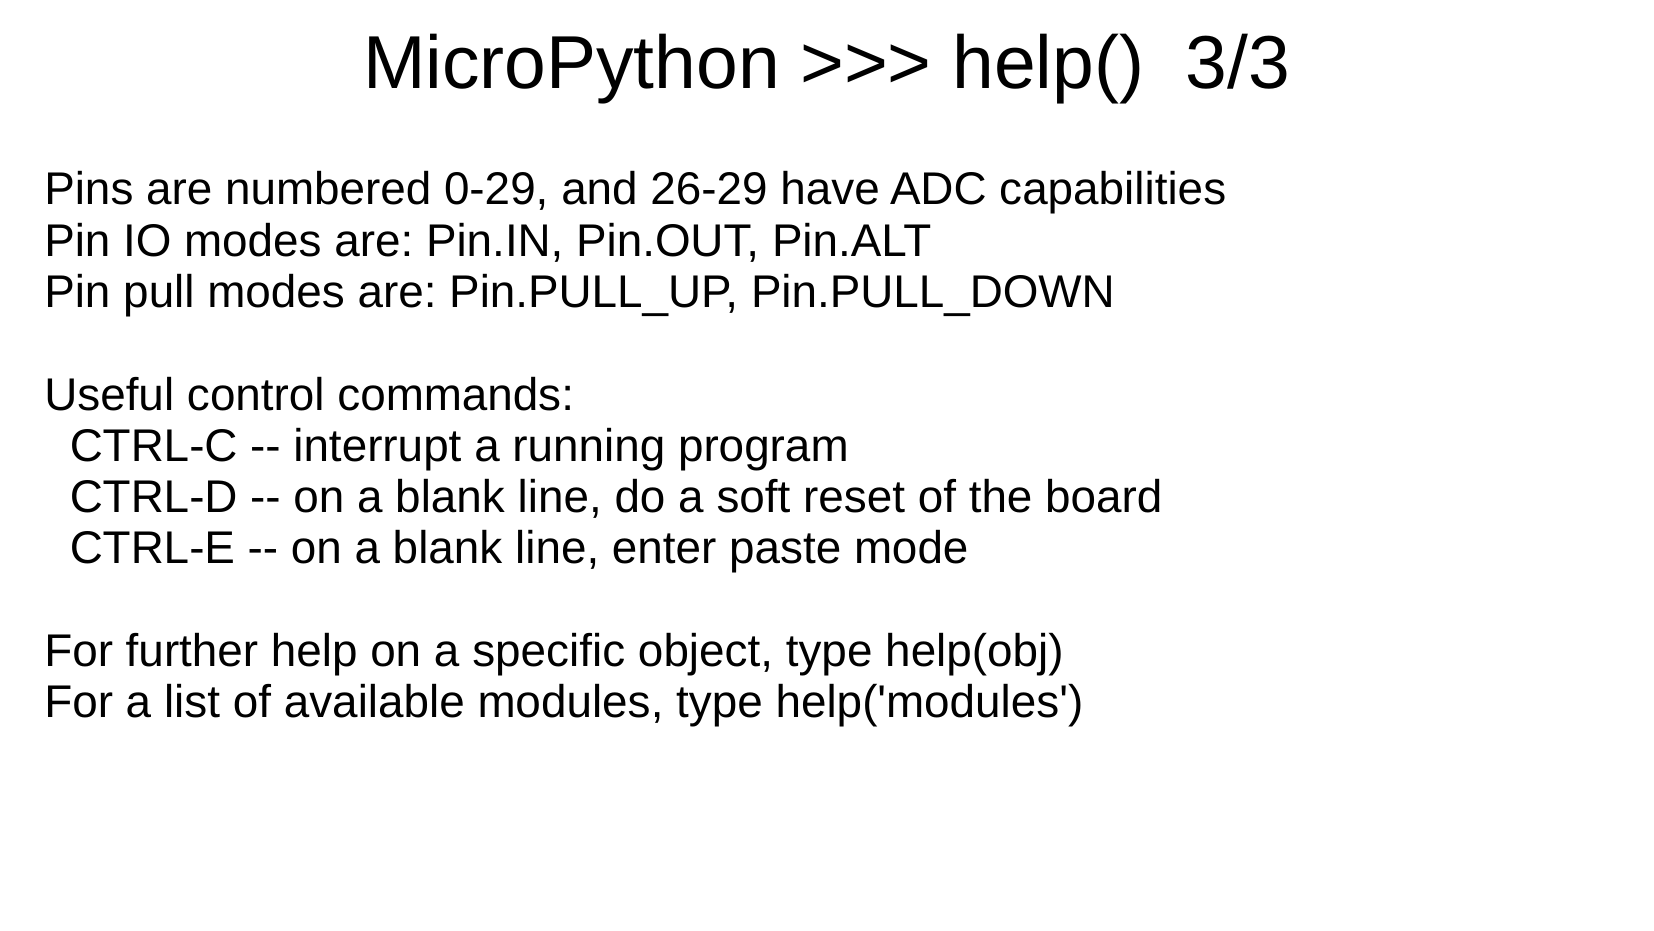

# MicroPython >>> help() 3/3
Pins are numbered 0-29, and 26-29 have ADC capabilities
Pin IO modes are: Pin.IN, Pin.OUT, Pin.ALT
Pin pull modes are: Pin.PULL_UP, Pin.PULL_DOWN
Useful control commands:
 CTRL-C -- interrupt a running program
 CTRL-D -- on a blank line, do a soft reset of the board
 CTRL-E -- on a blank line, enter paste mode
For further help on a specific object, type help(obj)
For a list of available modules, type help('modules')